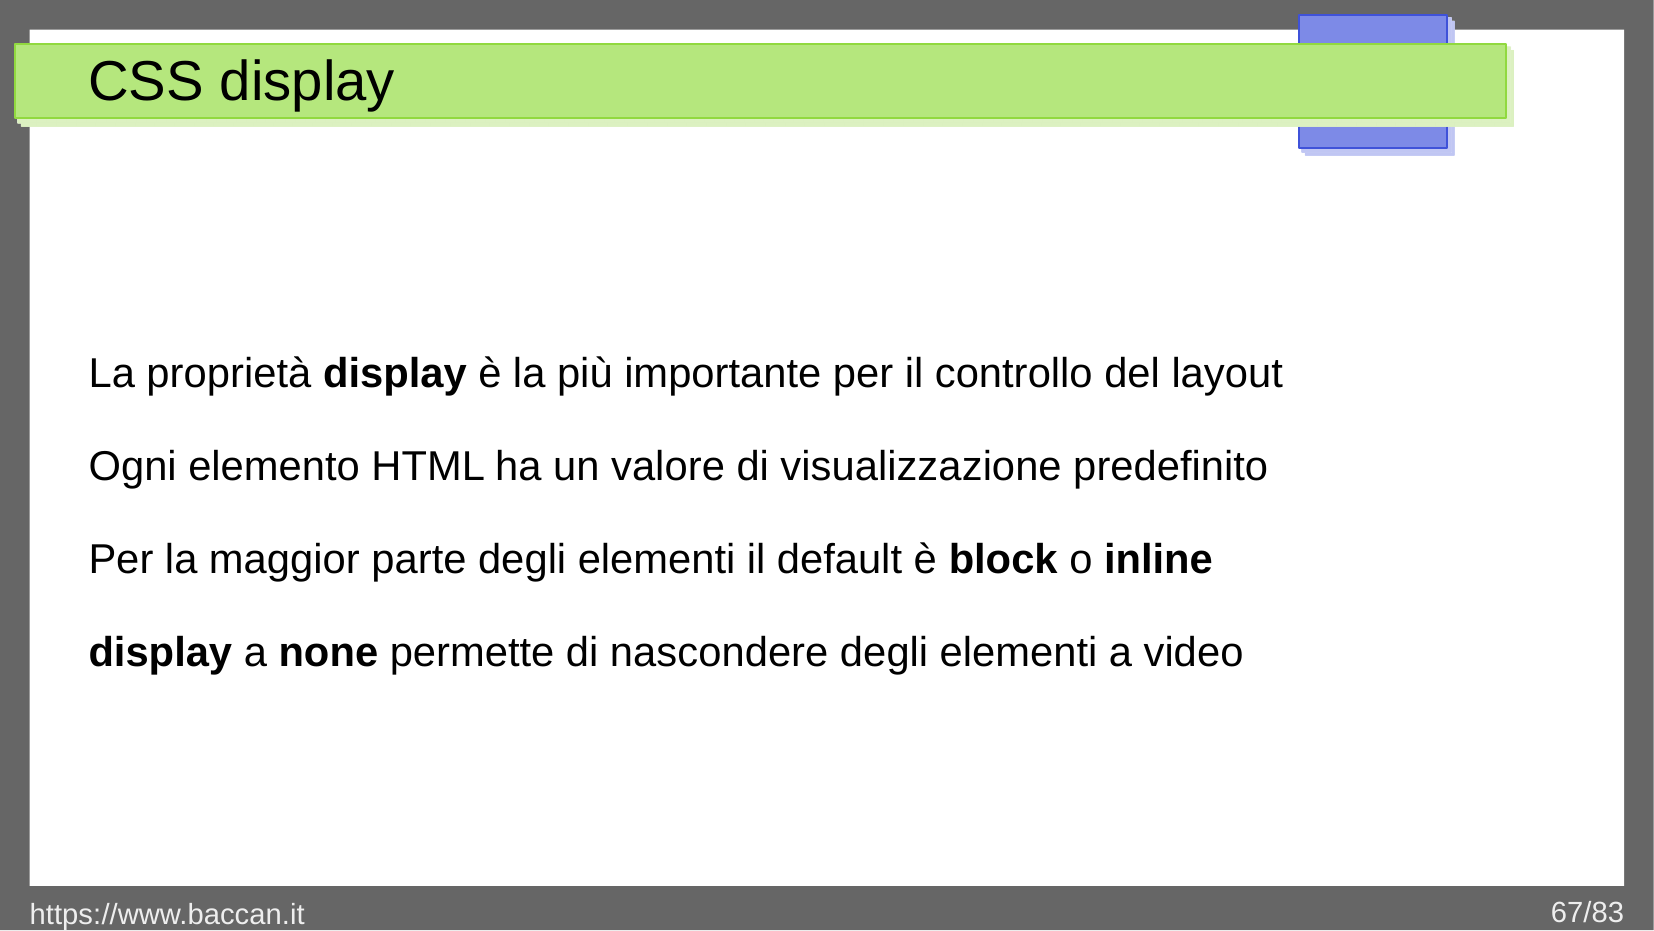

# CSS display
La proprietà display è la più importante per il controllo del layout
Ogni elemento HTML ha un valore di visualizzazione predefinito
Per la maggior parte degli elementi il default è block o inline
display a none permette di nascondere degli elementi a video
67
https://www.baccan.it